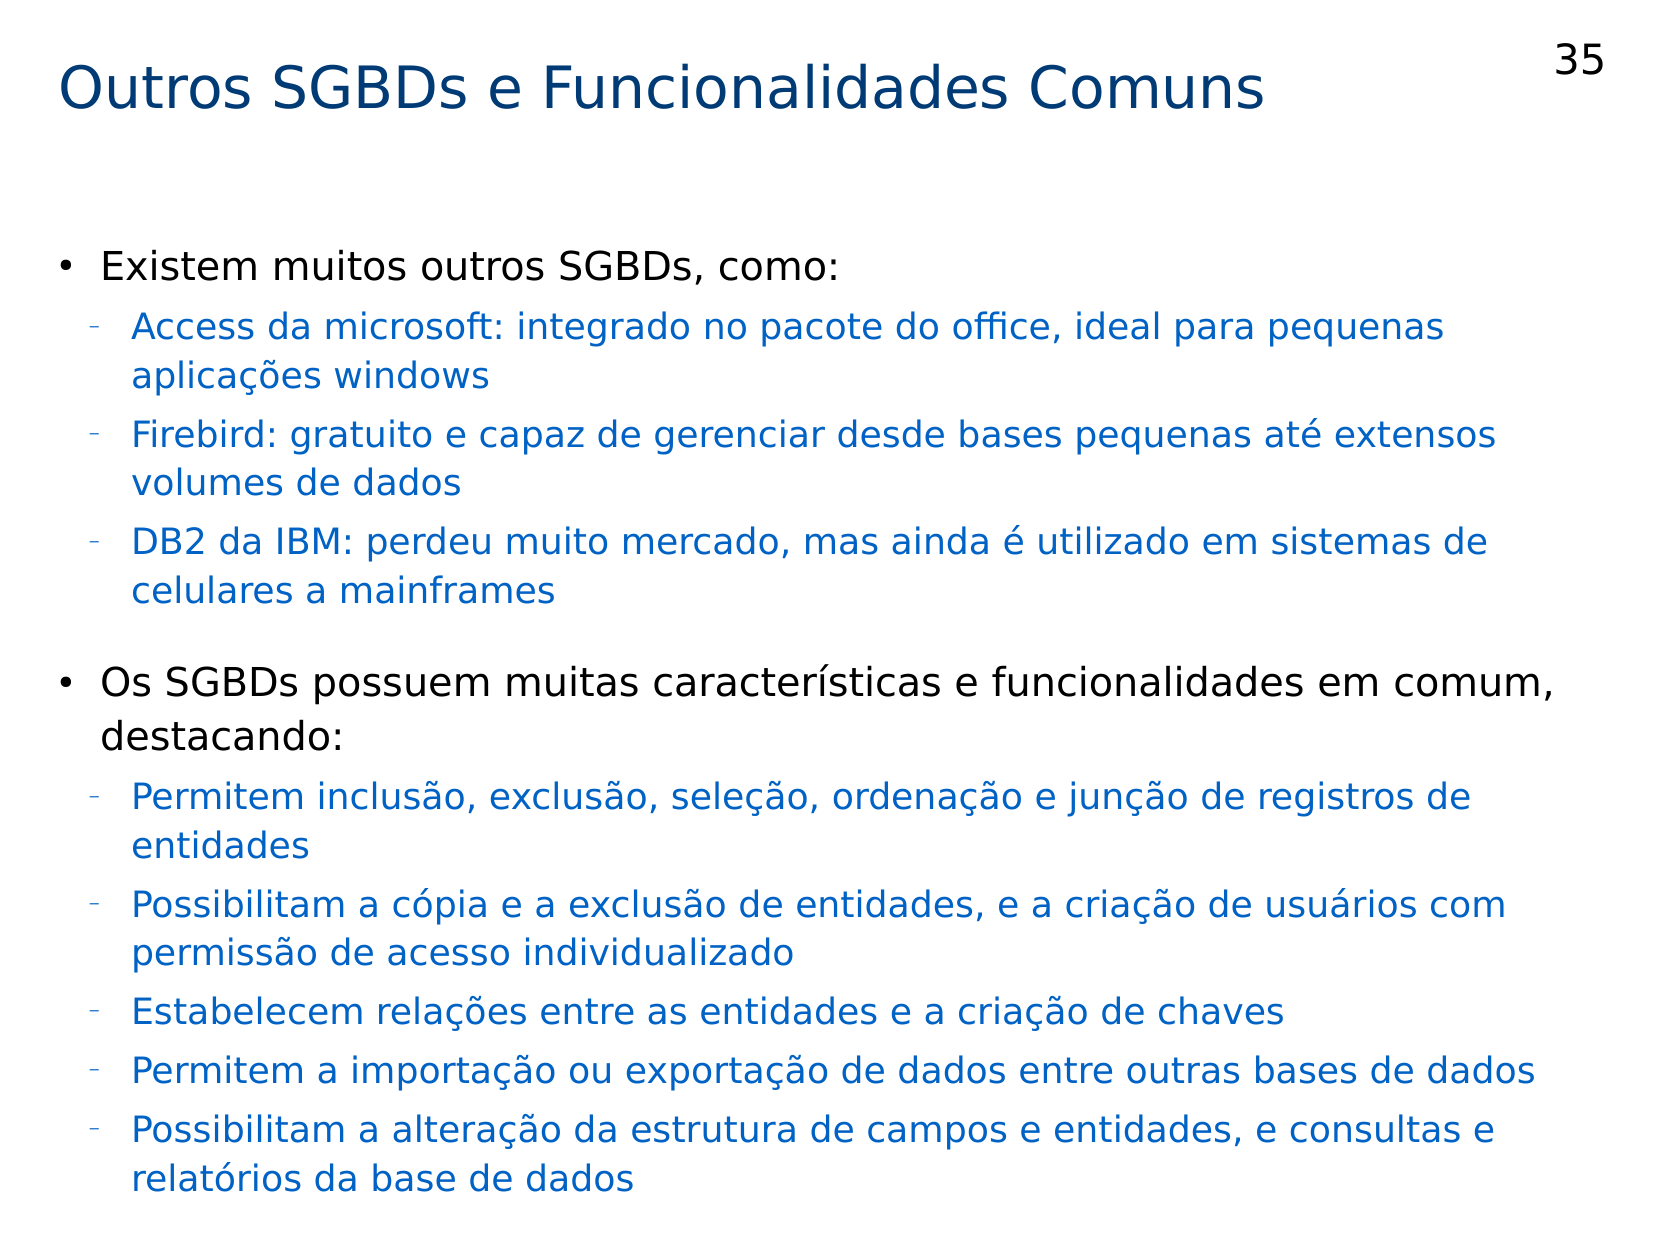

# Outros SGBDs e Funcionalidades Comuns
35
Existem muitos outros SGBDs, como:
Access da microsoft: integrado no pacote do office, ideal para pequenas aplicações windows
Firebird: gratuito e capaz de gerenciar desde bases pequenas até extensos volumes de dados
DB2 da IBM: perdeu muito mercado, mas ainda é utilizado em sistemas de celulares a mainframes
Os SGBDs possuem muitas características e funcionalidades em comum, destacando:
Permitem inclusão, exclusão, seleção, ordenação e junção de registros de entidades
Possibilitam a cópia e a exclusão de entidades, e a criação de usuários com permissão de acesso individualizado
Estabelecem relações entre as entidades e a criação de chaves
Permitem a importação ou exportação de dados entre outras bases de dados
Possibilitam a alteração da estrutura de campos e entidades, e consultas e relatórios da base de dados